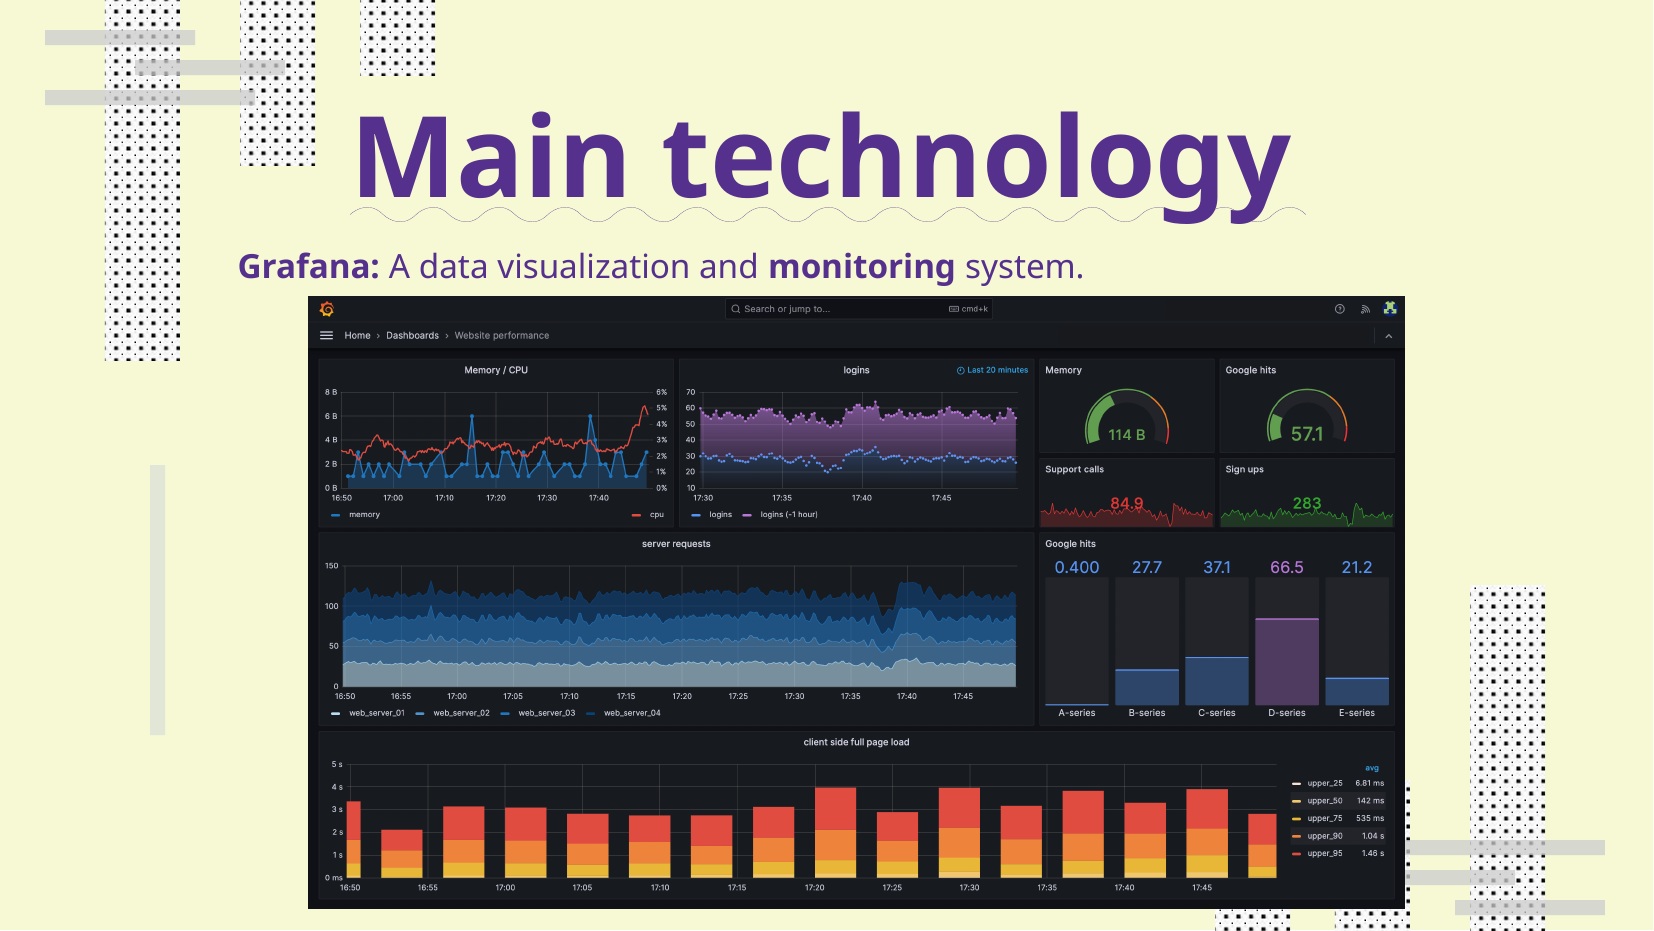

# Main technology
Grafana: A data visualization and monitoring system.